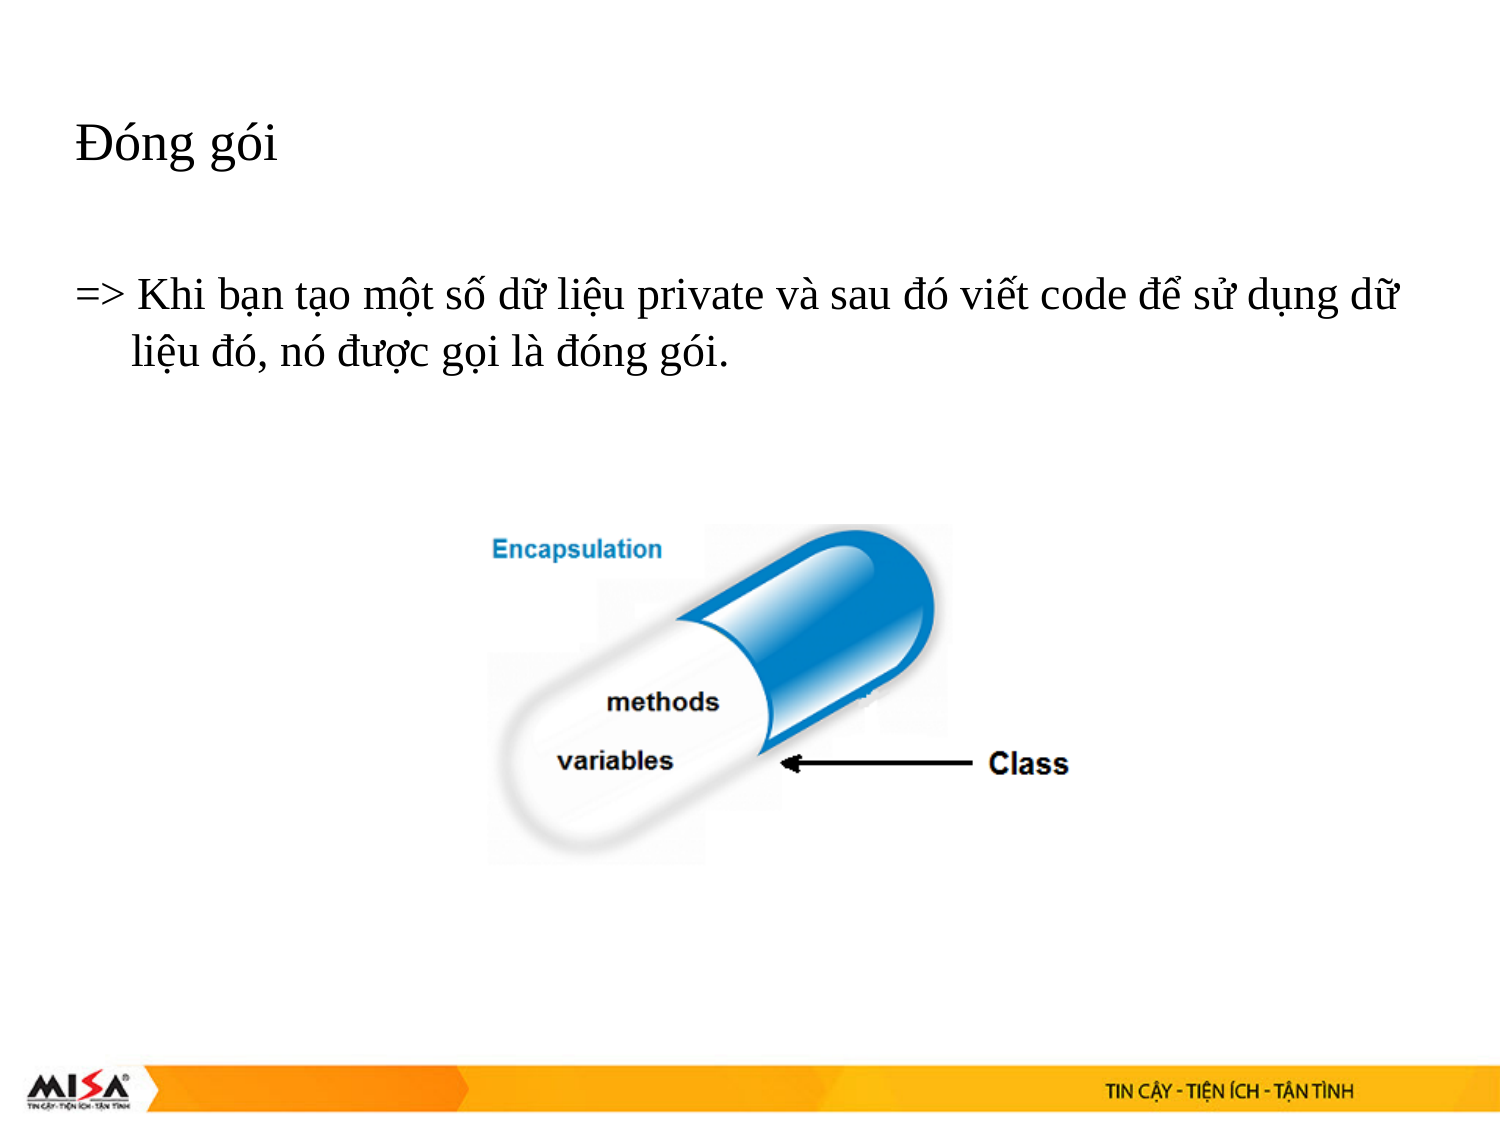

# Đóng gói
=> Khi bạn tạo một số dữ liệu private và sau đó viết code để sử dụng dữ liệu đó, nó được gọi là đóng gói.